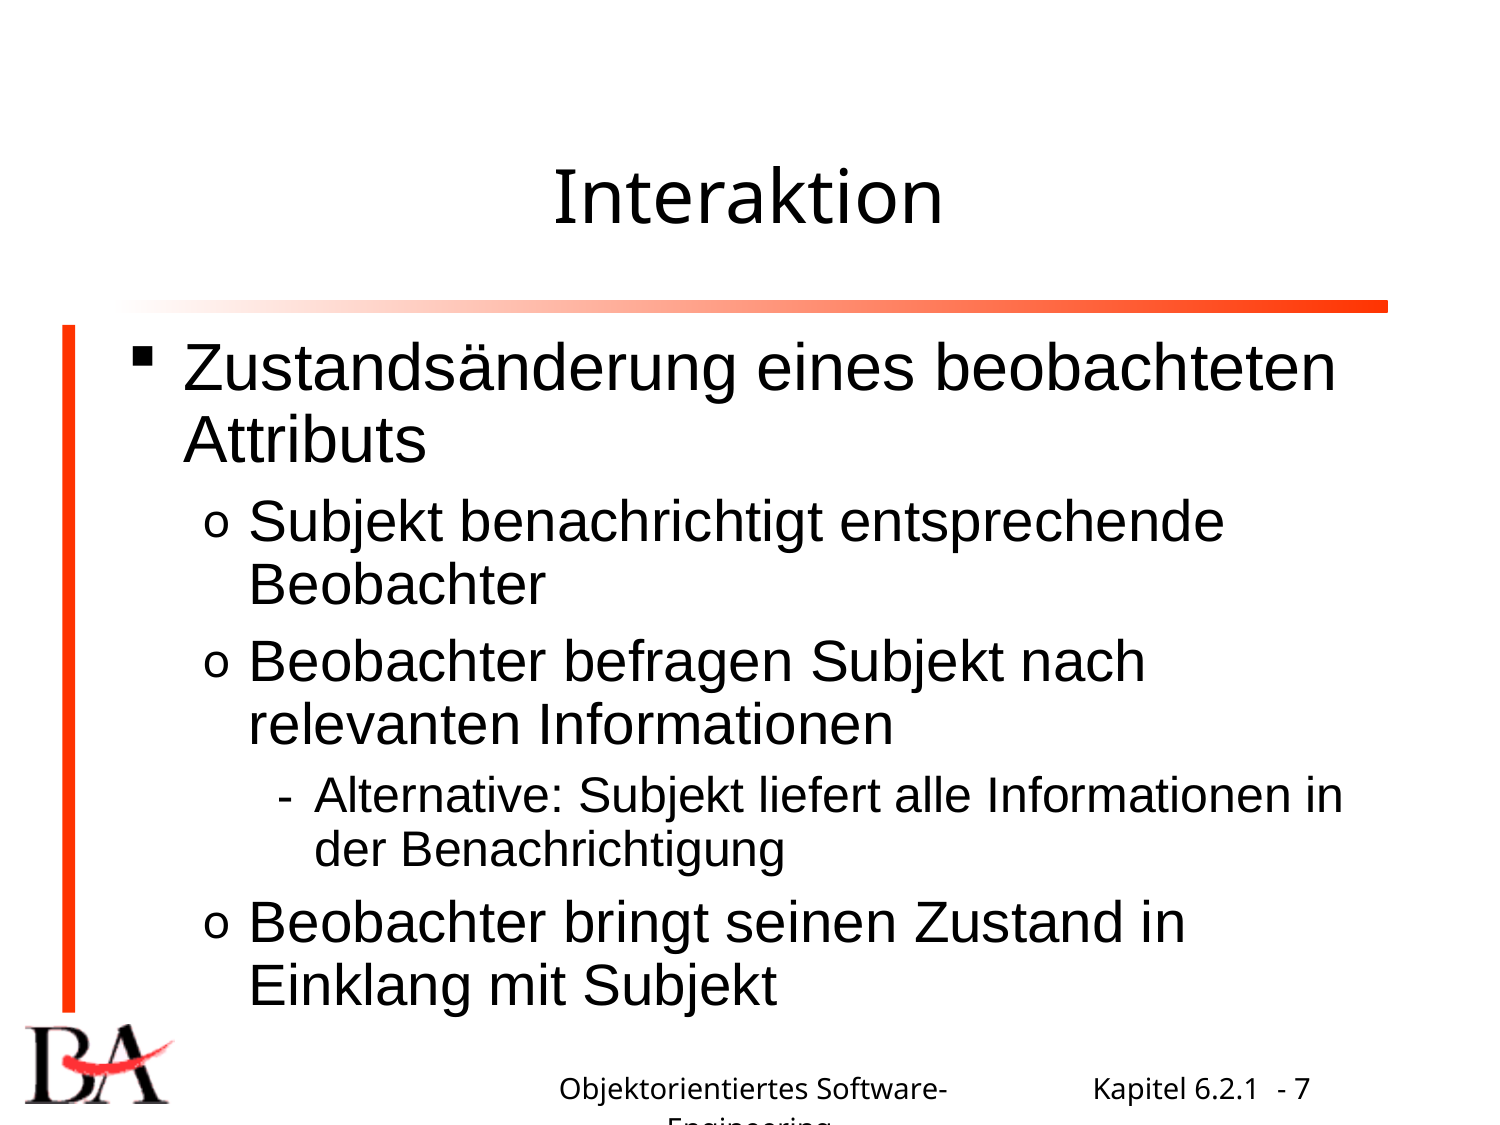

# Interaktion
Zustandsänderung eines beobachteten Attributs
Subjekt benachrichtigt entsprechende Beobachter
Beobachter befragen Subjekt nach relevanten Informationen
Alternative: Subjekt liefert alle Informationen in der Benachrichtigung
Beobachter bringt seinen Zustand in Einklang mit Subjekt
7